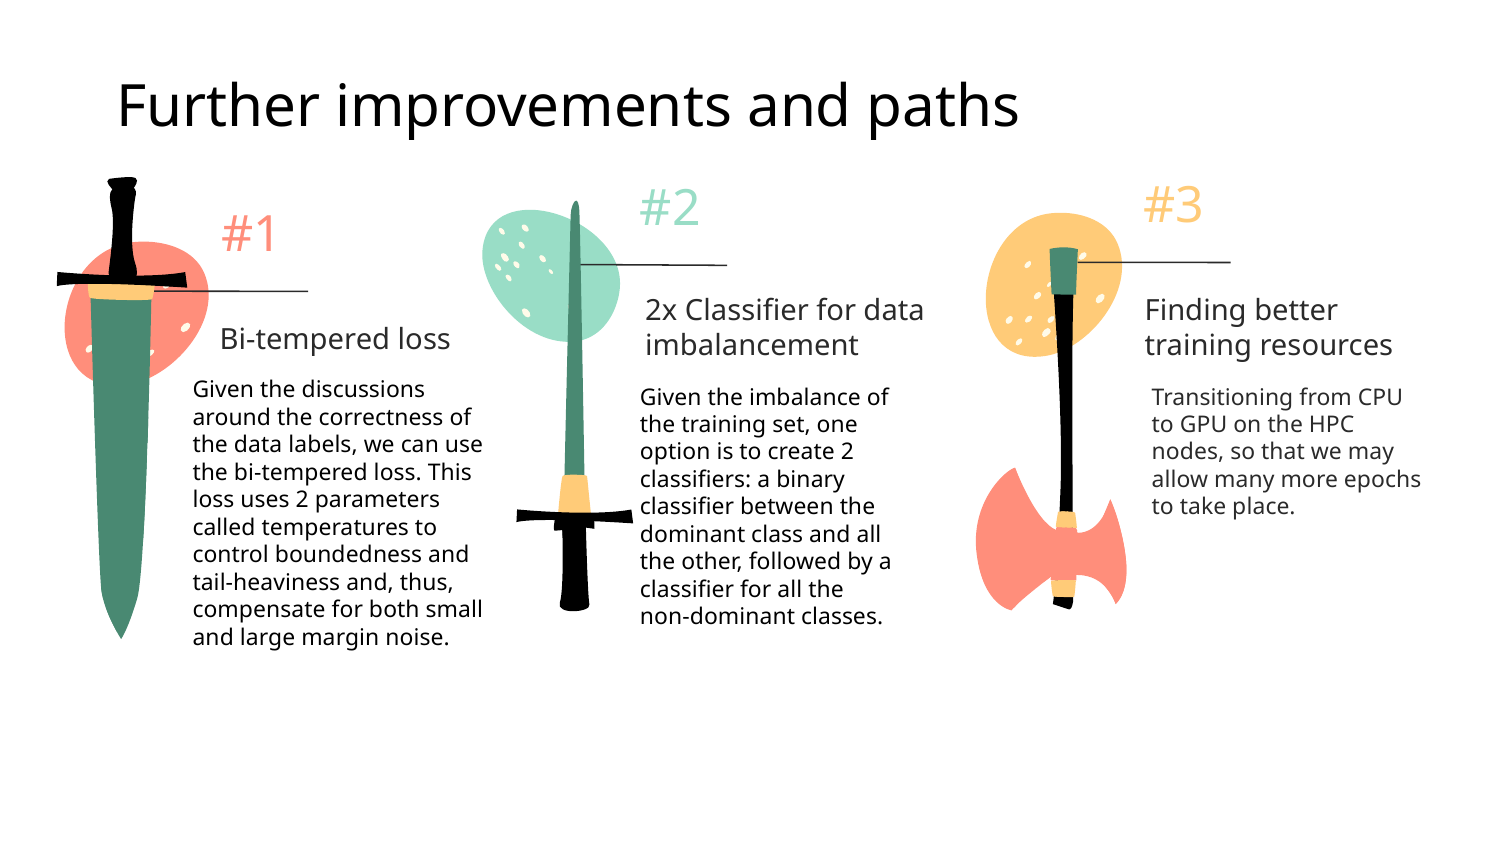

Further improvements and paths
#3
#2
#1
2x Classifier for data imbalancement
Finding better training resources
Bi-tempered loss
Given the discussions around the correctness of the data labels, we can use the bi-tempered loss. This loss uses 2 parameters called temperatures to control boundedness and tail-heaviness and, thus, compensate for both small and large margin noise.
Given the imbalance of the training set, one option is to create 2 classifiers: a binary classifier between the dominant class and all the other, followed by a classifier for all the non-dominant classes.
Transitioning from CPU to GPU on the HPC nodes, so that we may allow many more epochs to take place.